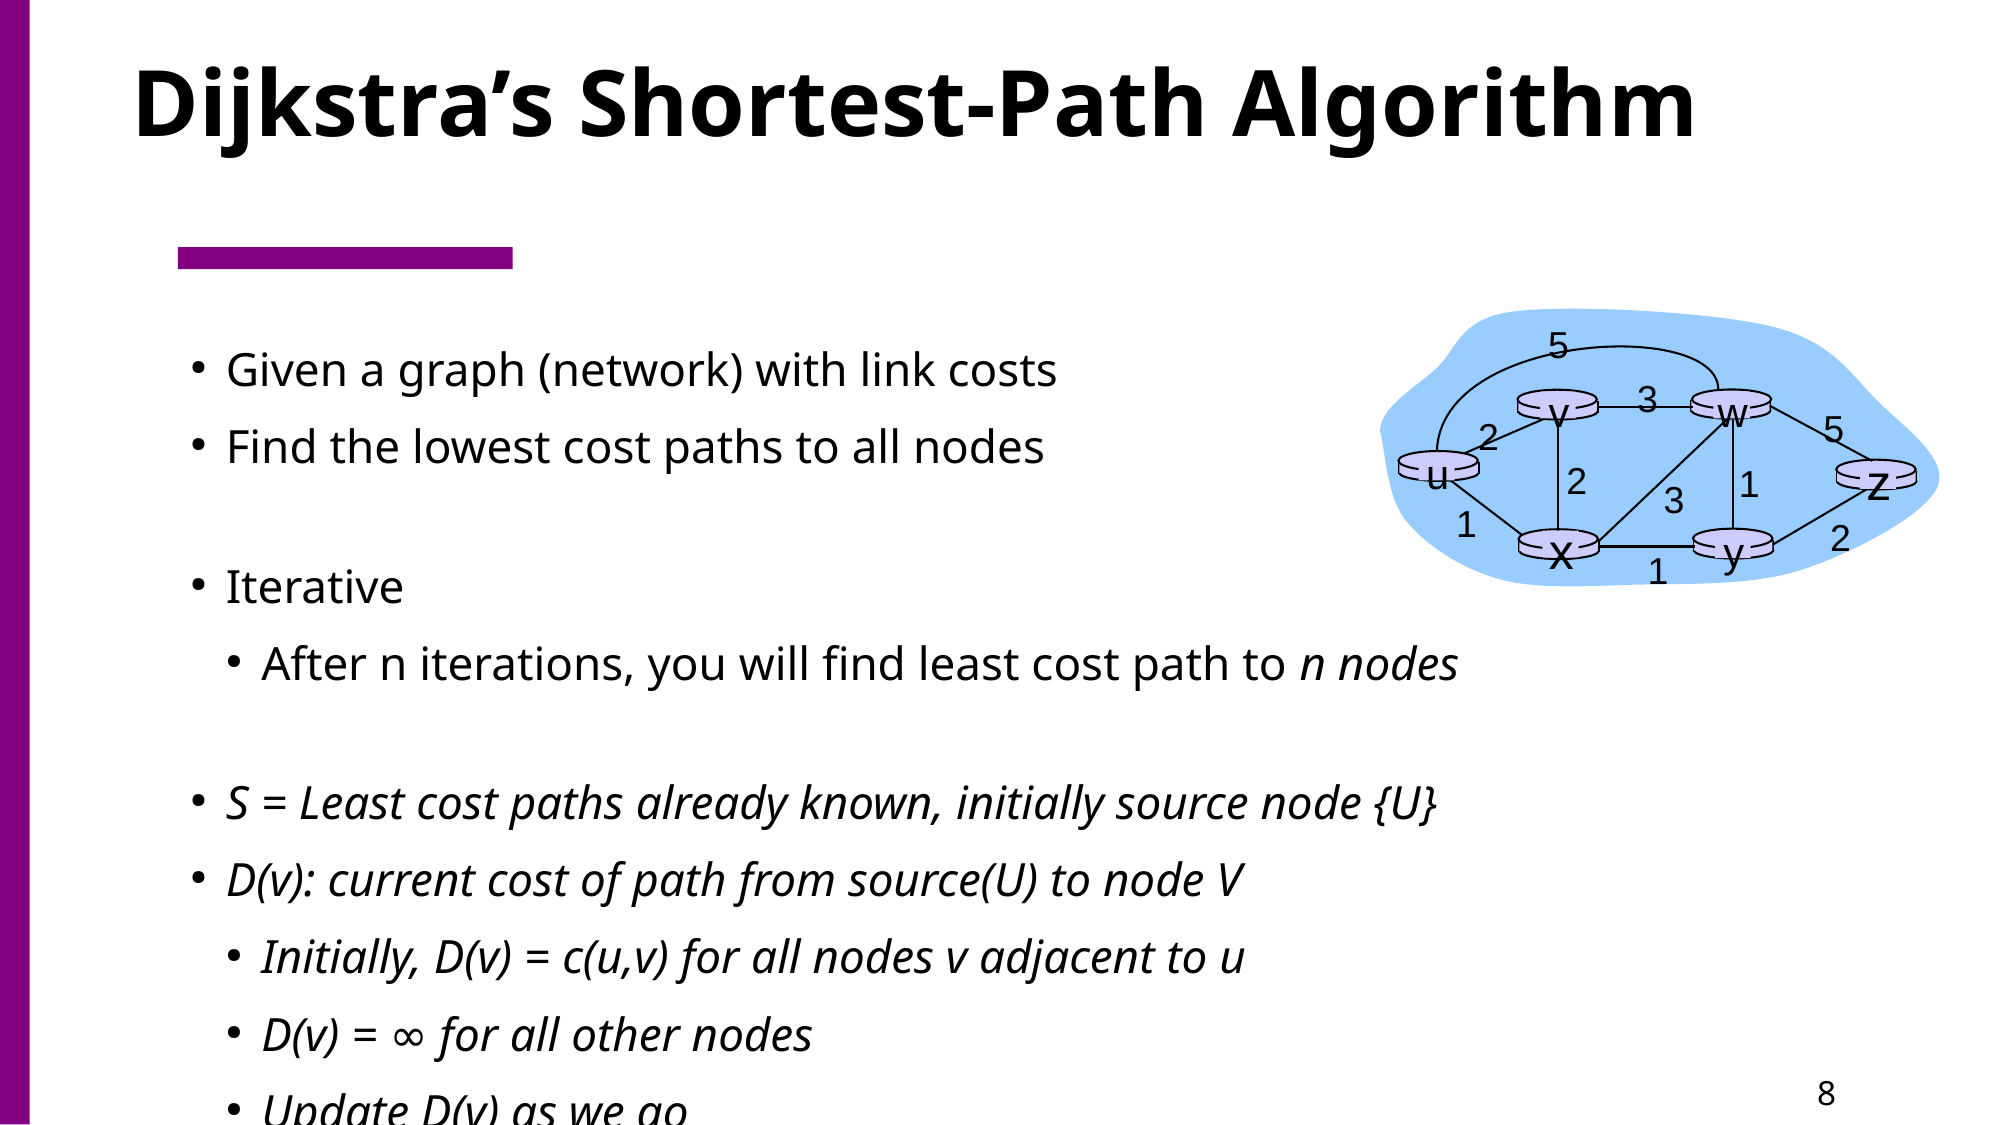

# Dijkstra’s Shortest-Path Algorithm
5
3
v
w
5
2
u
z
2
1
3
1
2
x
y
1
Given a graph (network) with link costs
Find the lowest cost paths to all nodes
Iterative
After n iterations, you will find least cost path to n nodes
S = Least cost paths already known, initially source node {U}
D(v): current cost of path from source(U) to node V
Initially, D(v) = c(u,v) for all nodes v adjacent to u
D(v) = ∞ for all other nodes
Update D(v) as we go